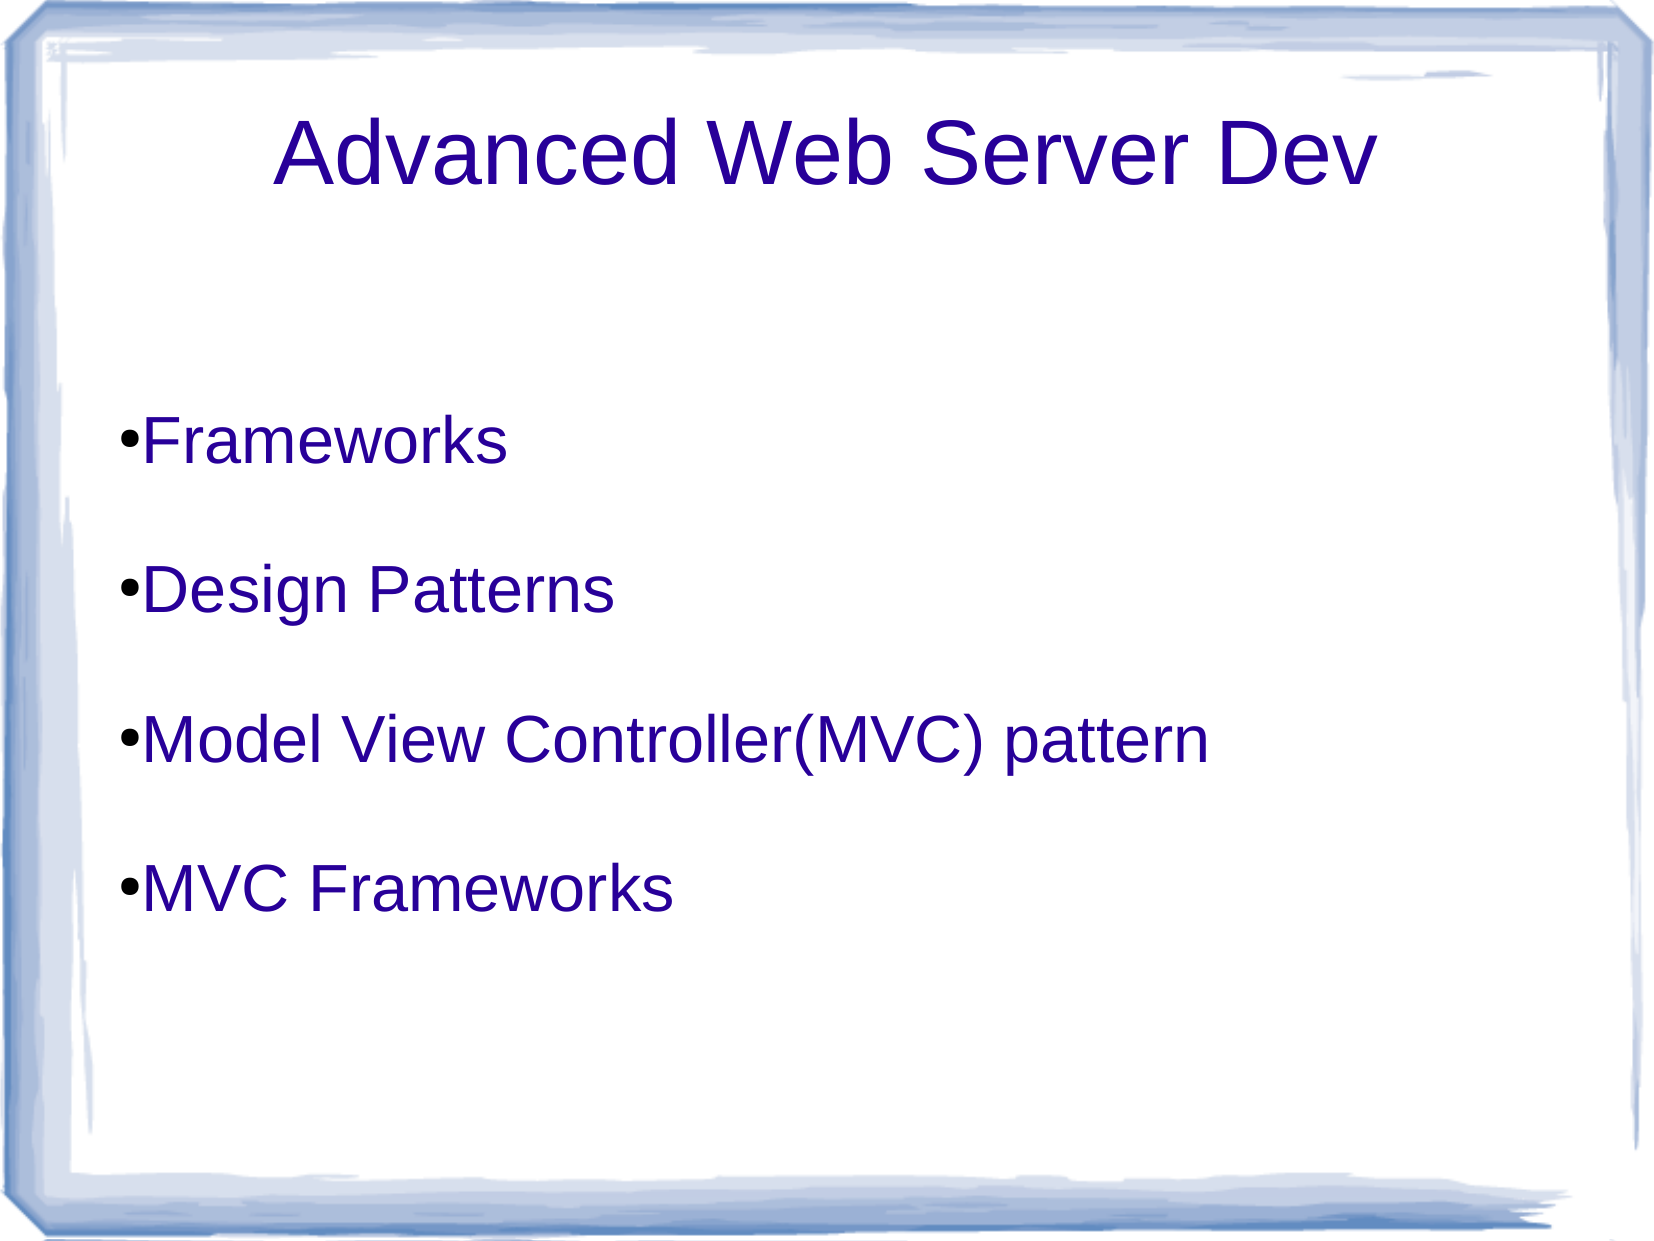

# Advanced Web Server Dev
Frameworks
Design Patterns
Model View Controller(MVC) pattern
MVC Frameworks